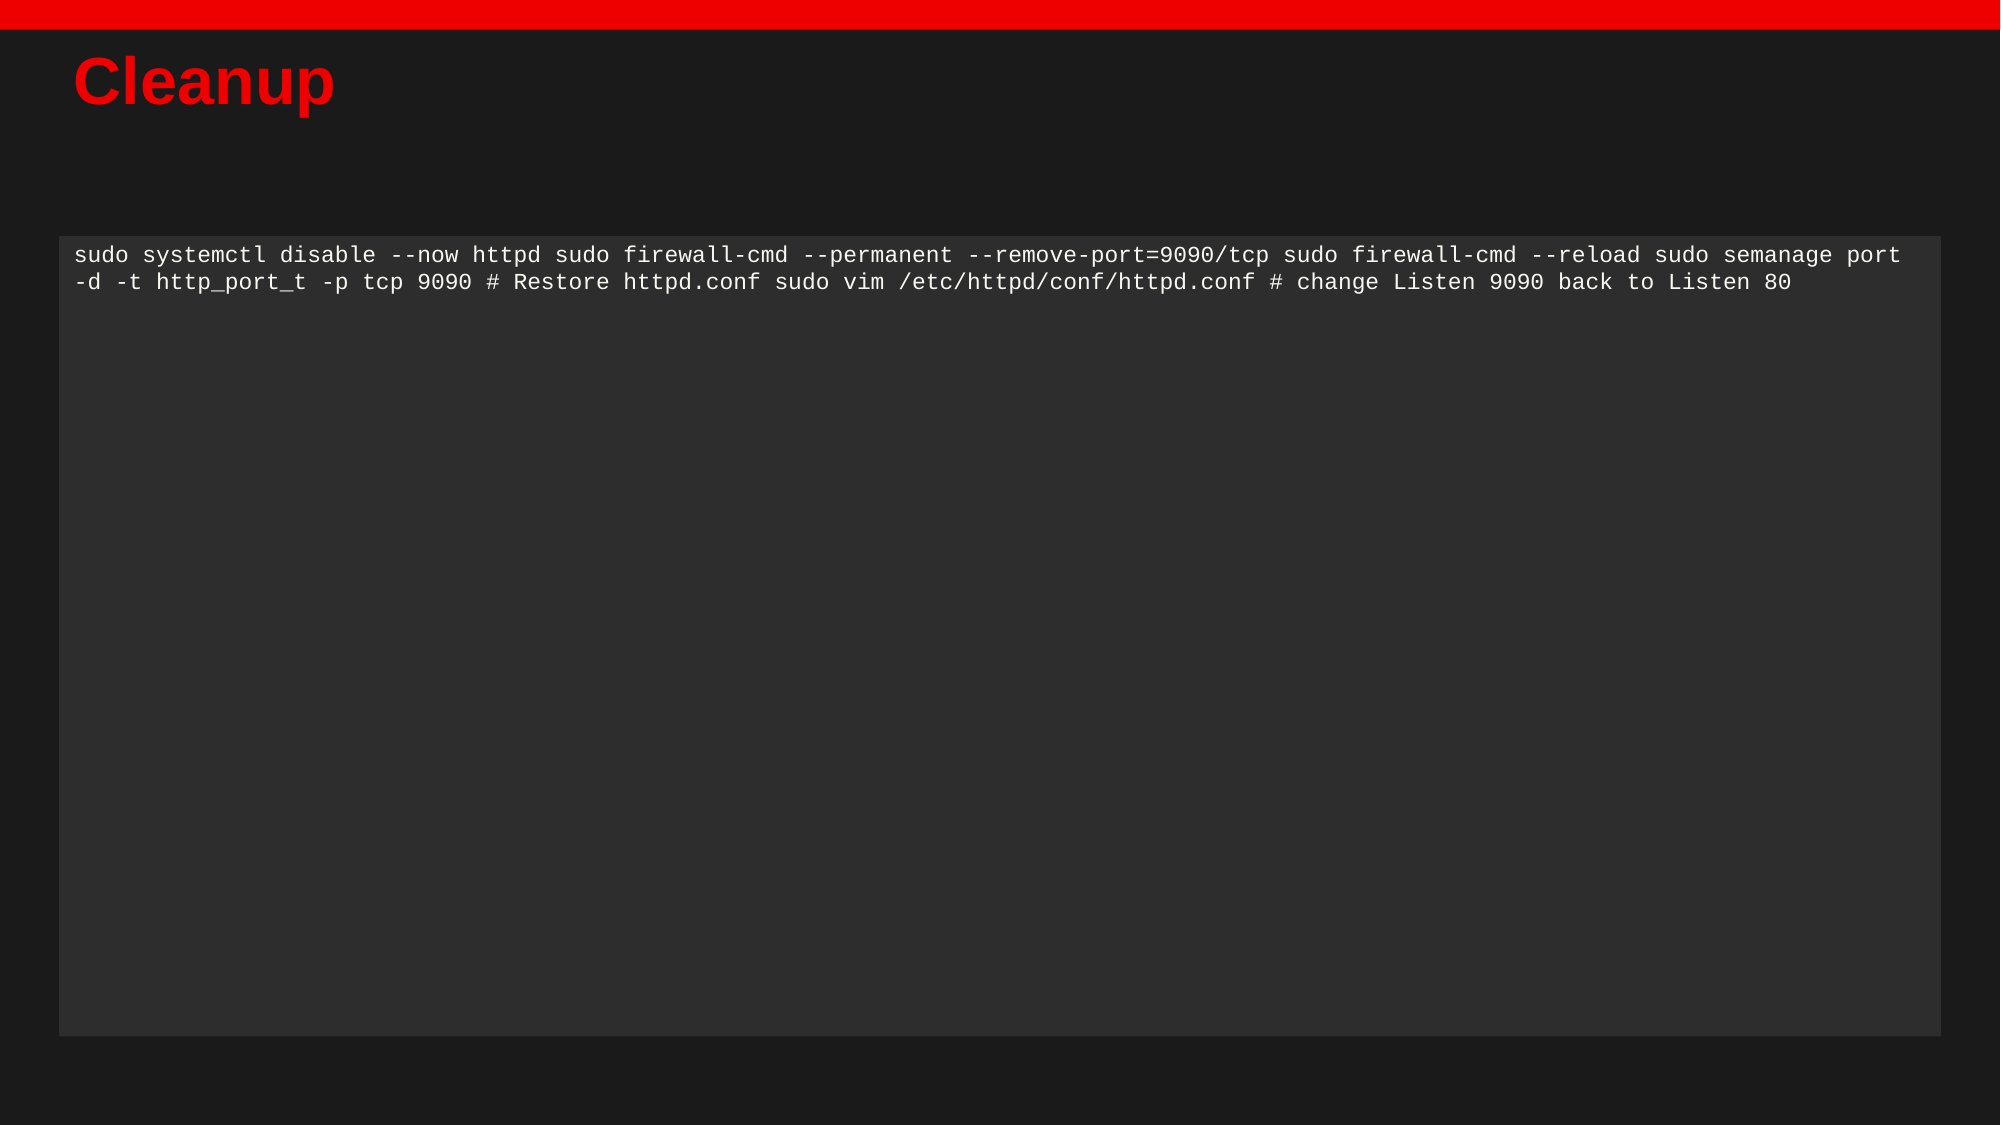

Cleanup
sudo systemctl disable --now httpd sudo firewall-cmd --permanent --remove-port=9090/tcp sudo firewall-cmd --reload sudo semanage port -d -t http_port_t -p tcp 9090 # Restore httpd.conf sudo vim /etc/httpd/conf/httpd.conf # change Listen 9090 back to Listen 80